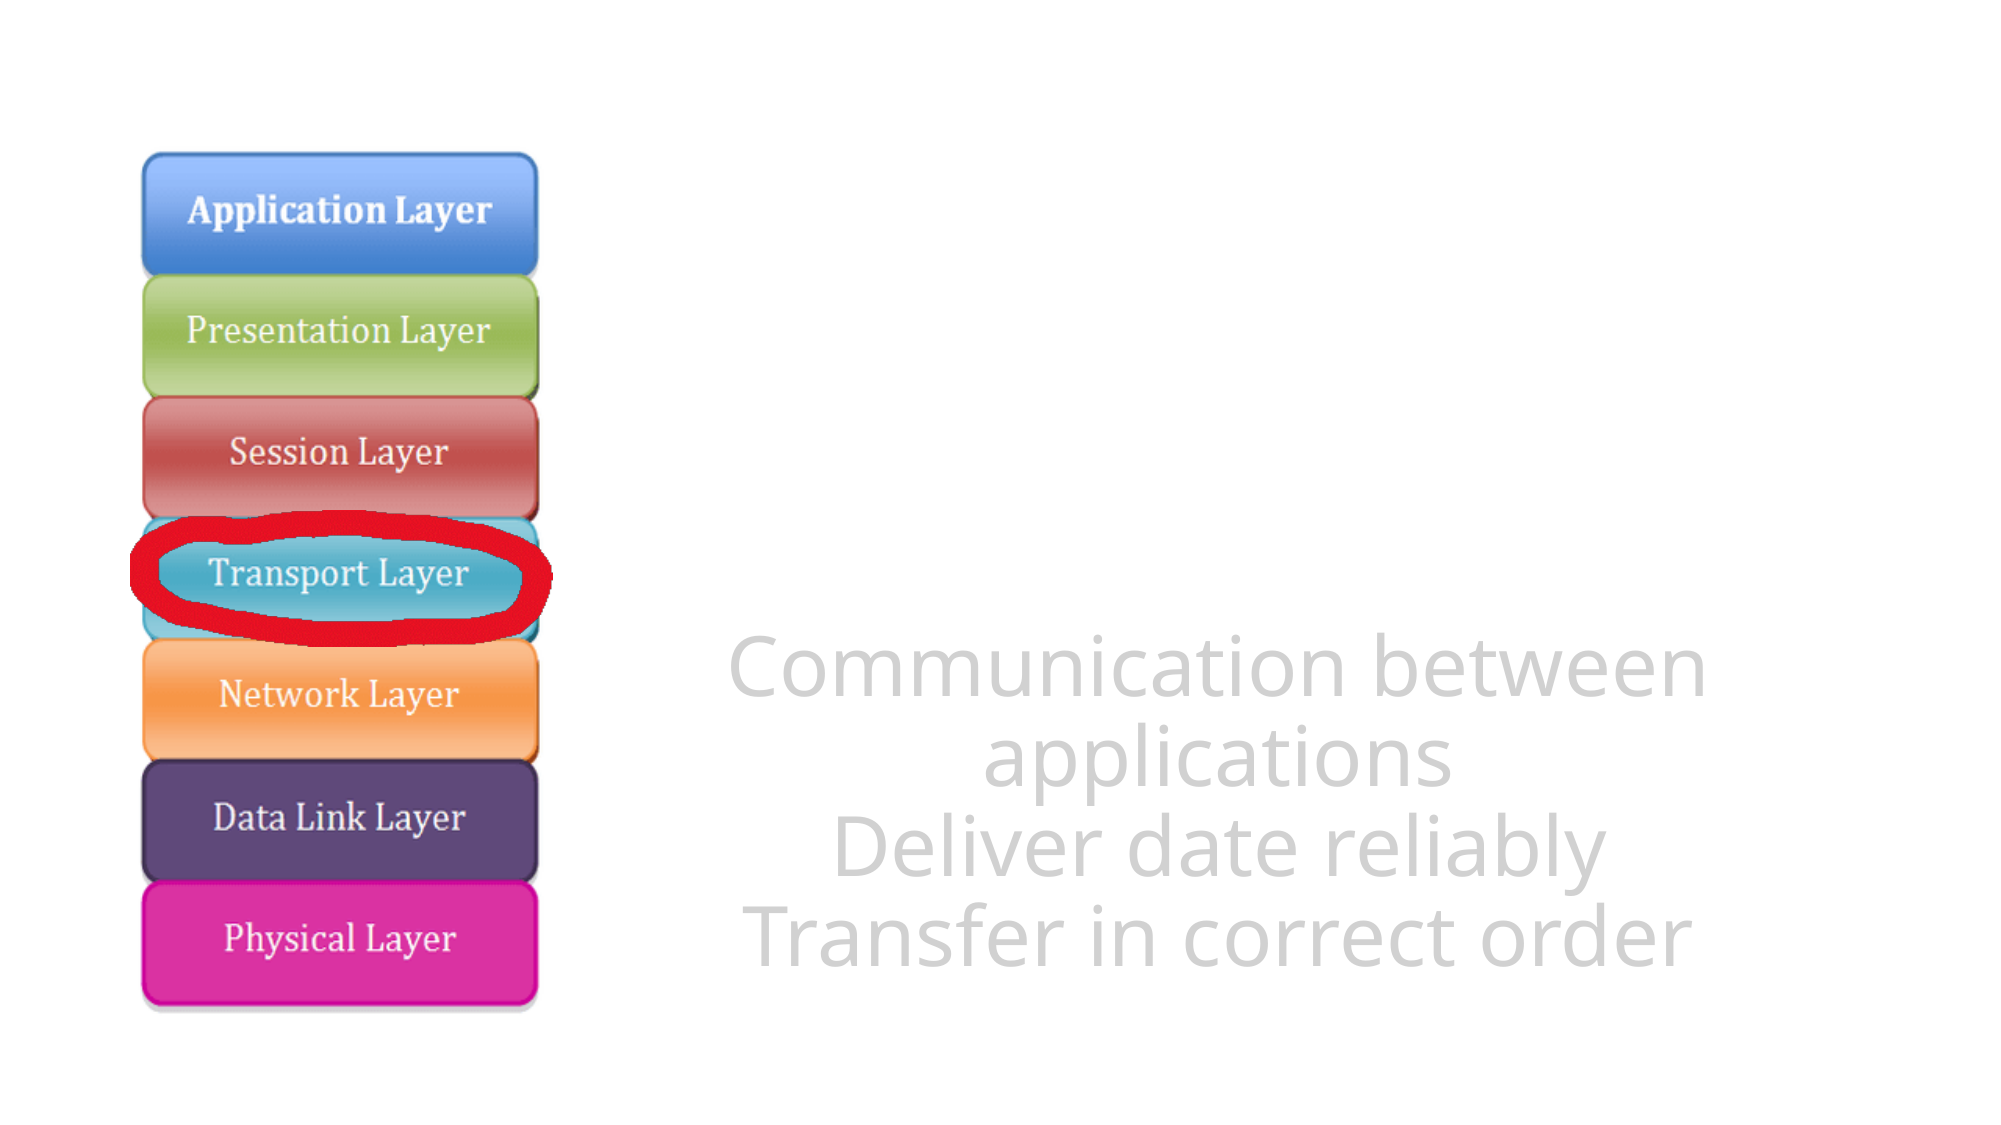

# Transport Layer
Communication between applications
Deliver date reliably
Transfer in correct order